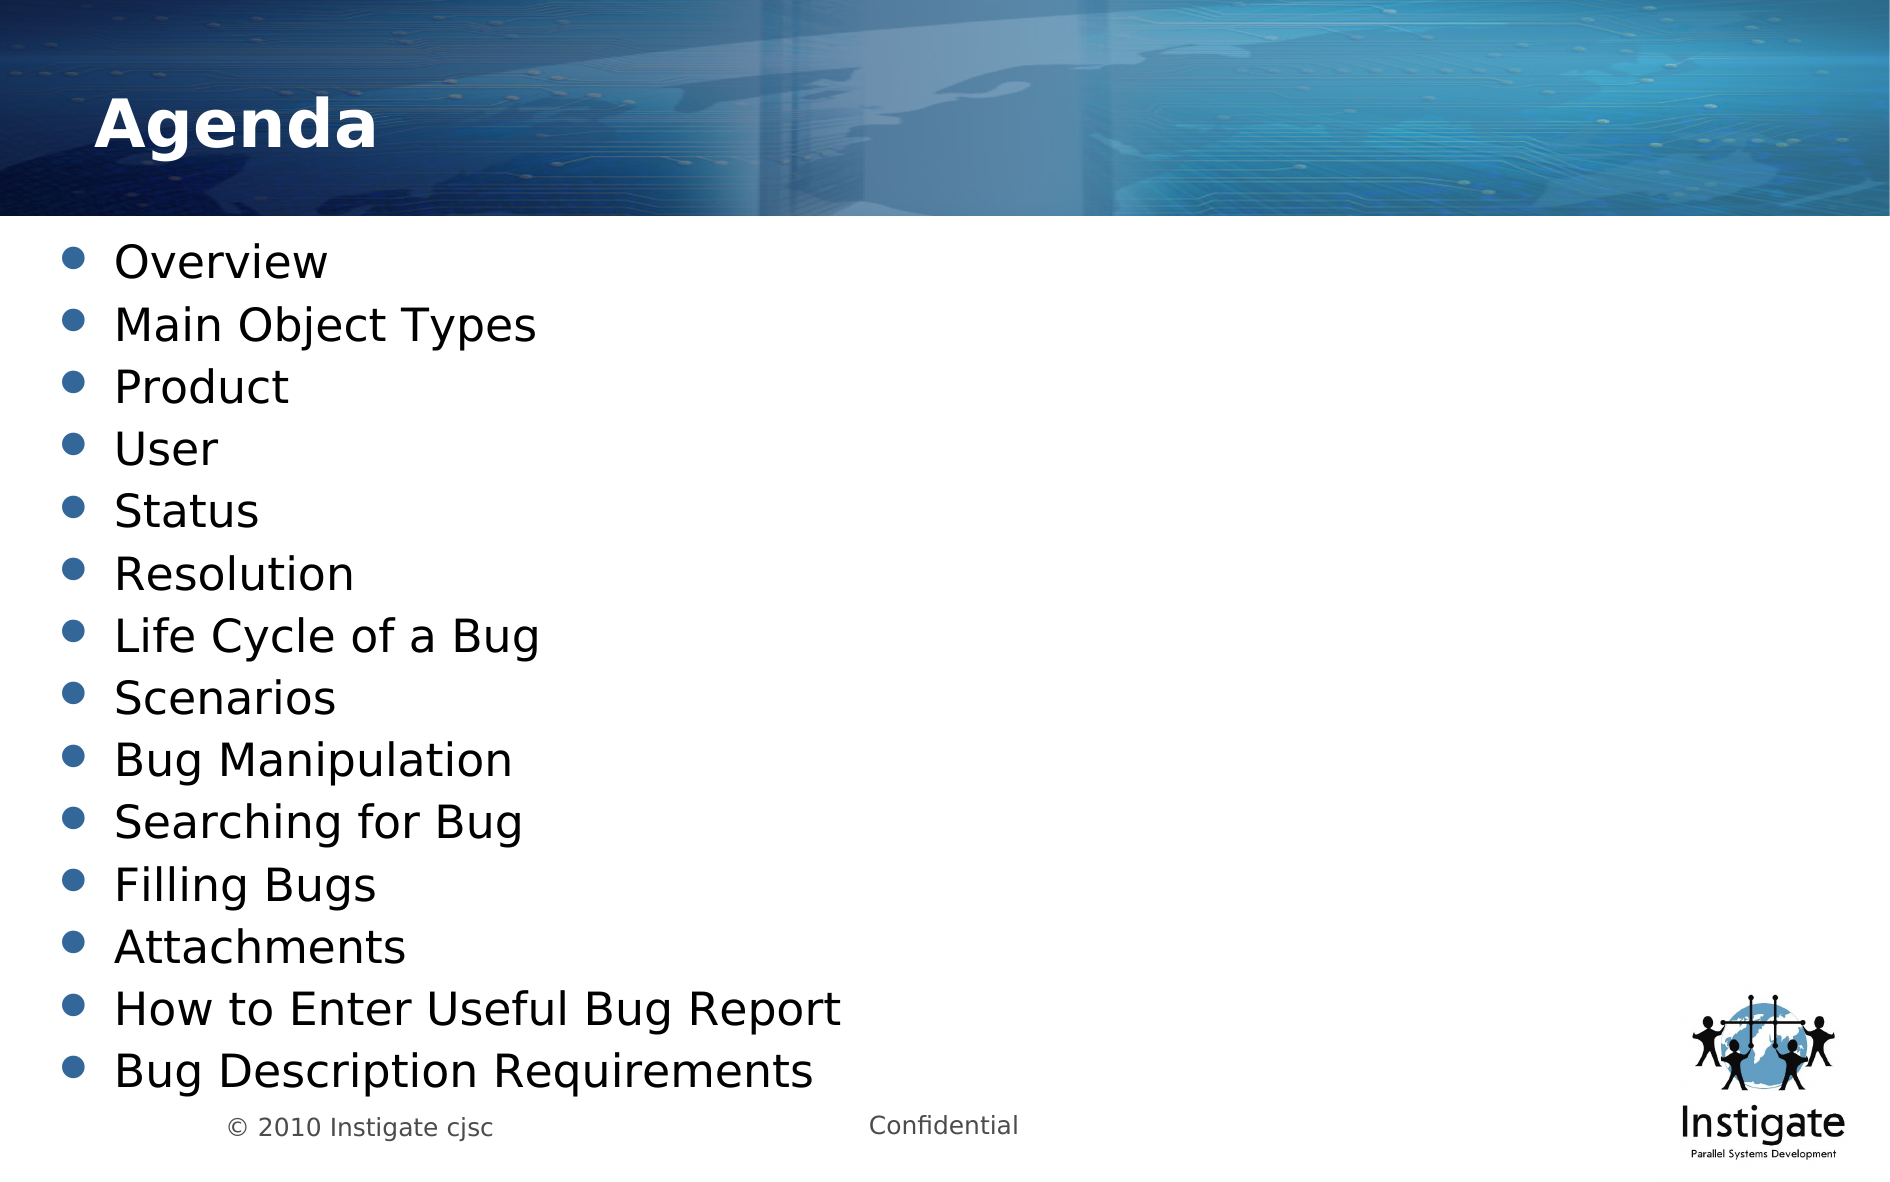

Agenda
# Overview
Main Object Types
Product
User
Status
Resolution
Life Cycle of a Bug
Scenarios
Bug Manipulation
Searching for Bug
Filling Bugs
Attachments
How to Enter Useful Bug Report
Bug Description Requirements